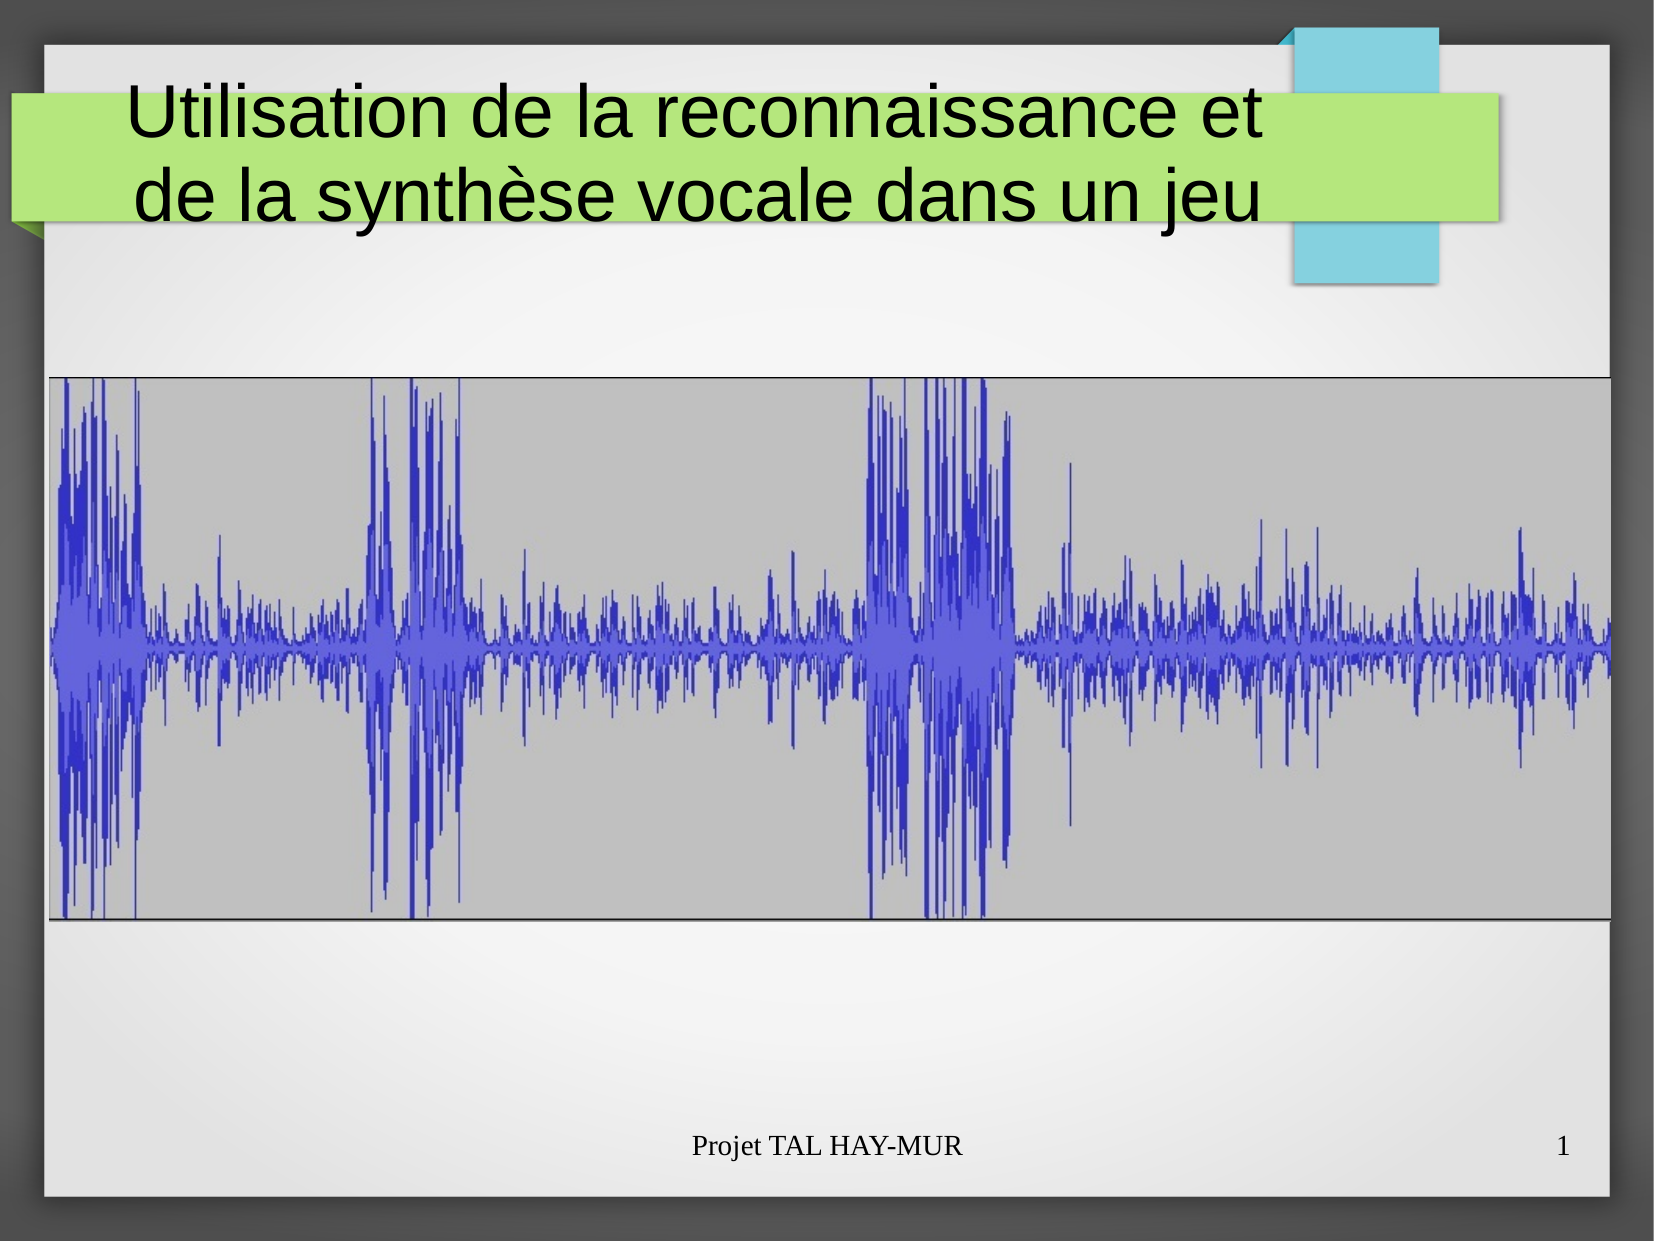

# Utilisation de la reconnaissance et de la synthèse vocale dans un jeu
Projet TAL HAY-MUR
1